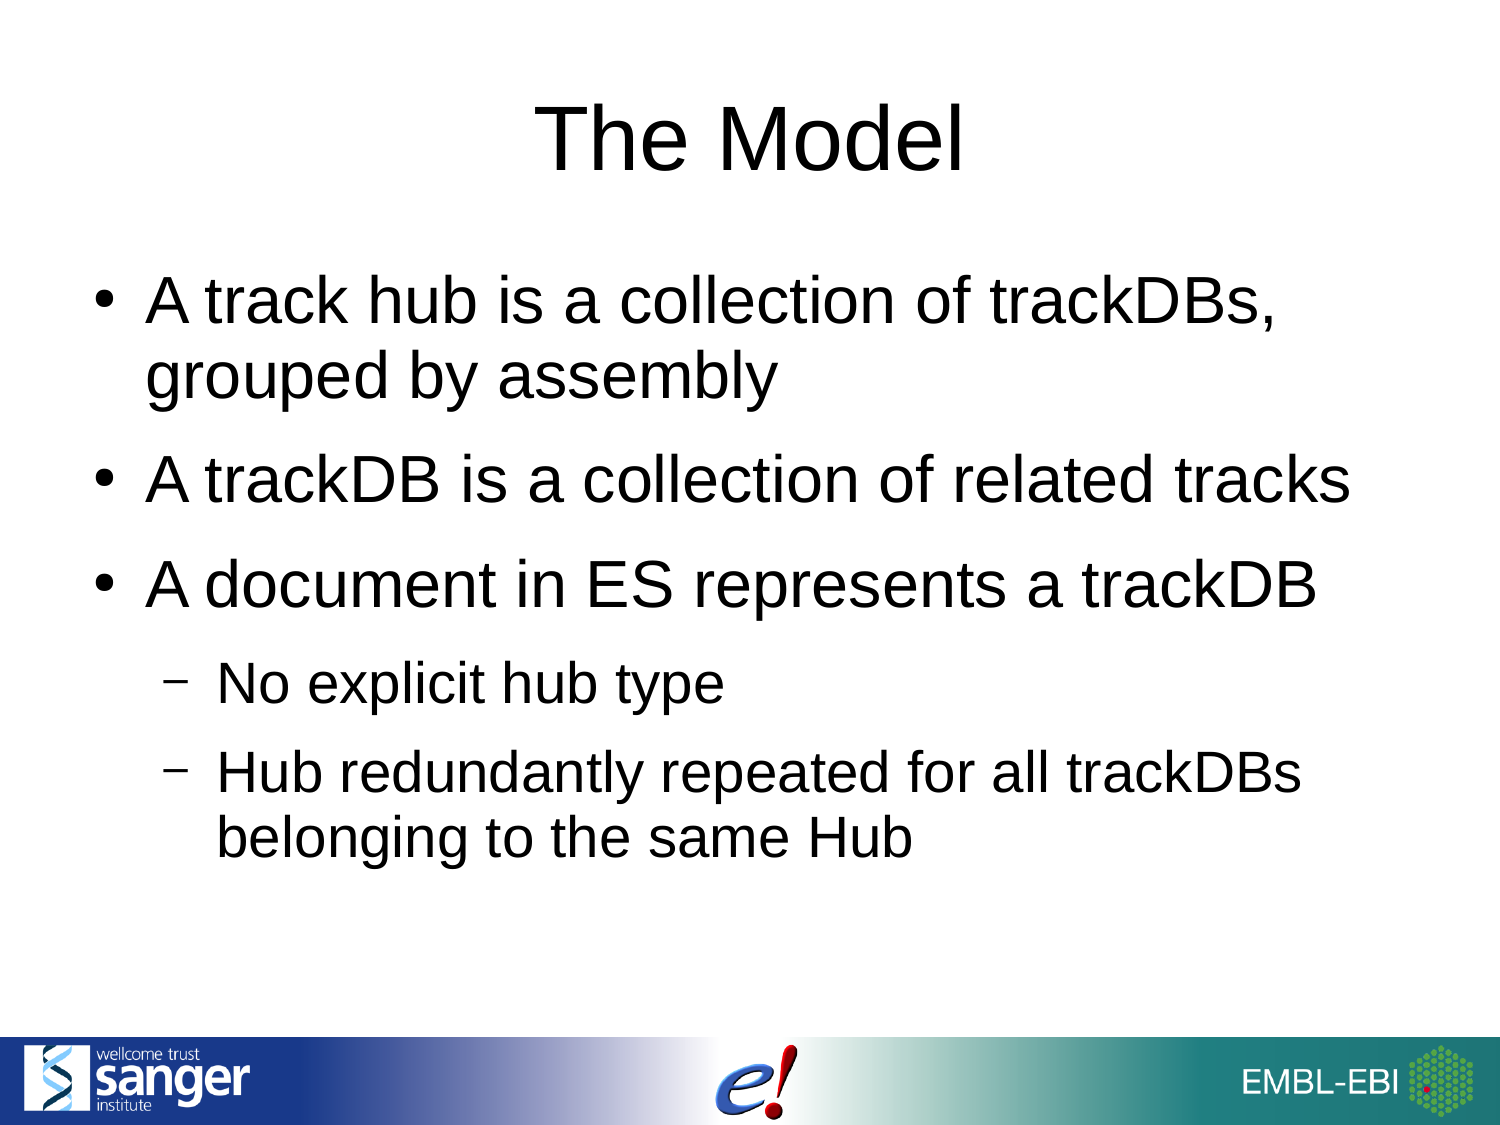

# The Model
A track hub is a collection of trackDBs, grouped by assembly
A trackDB is a collection of related tracks
A document in ES represents a trackDB
No explicit hub type
Hub redundantly repeated for all trackDBs belonging to the same Hub